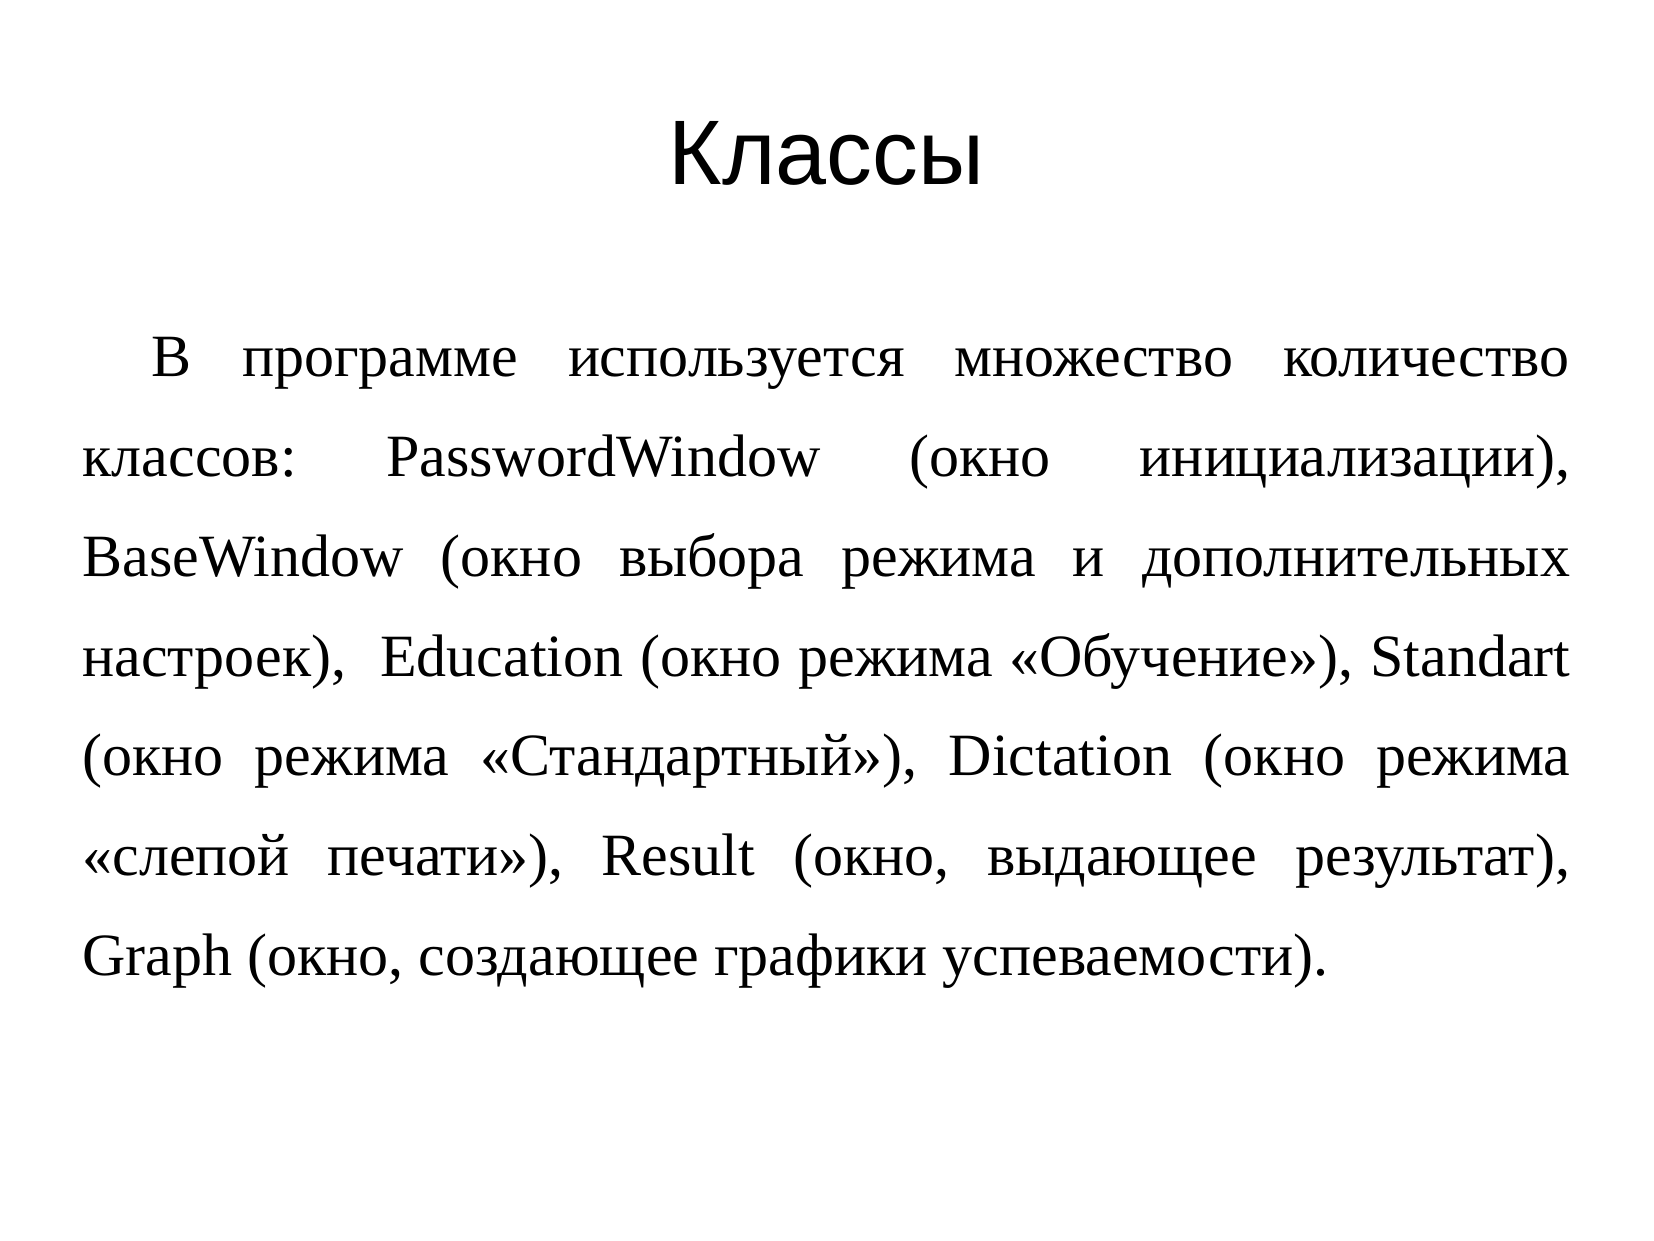

# Классы
В программе используется множество количество классов: PasswordWindow (окно инициализации), BaseWindow (окно выбора режима и дополнительных настроек), Education (окно режима «Обучение»), Standart (окно режима «Стандартный»), Dictation (окно режима «слепой печати»), Result (окно, выдающее результат), Graph (окно, создающее графики успеваемости).